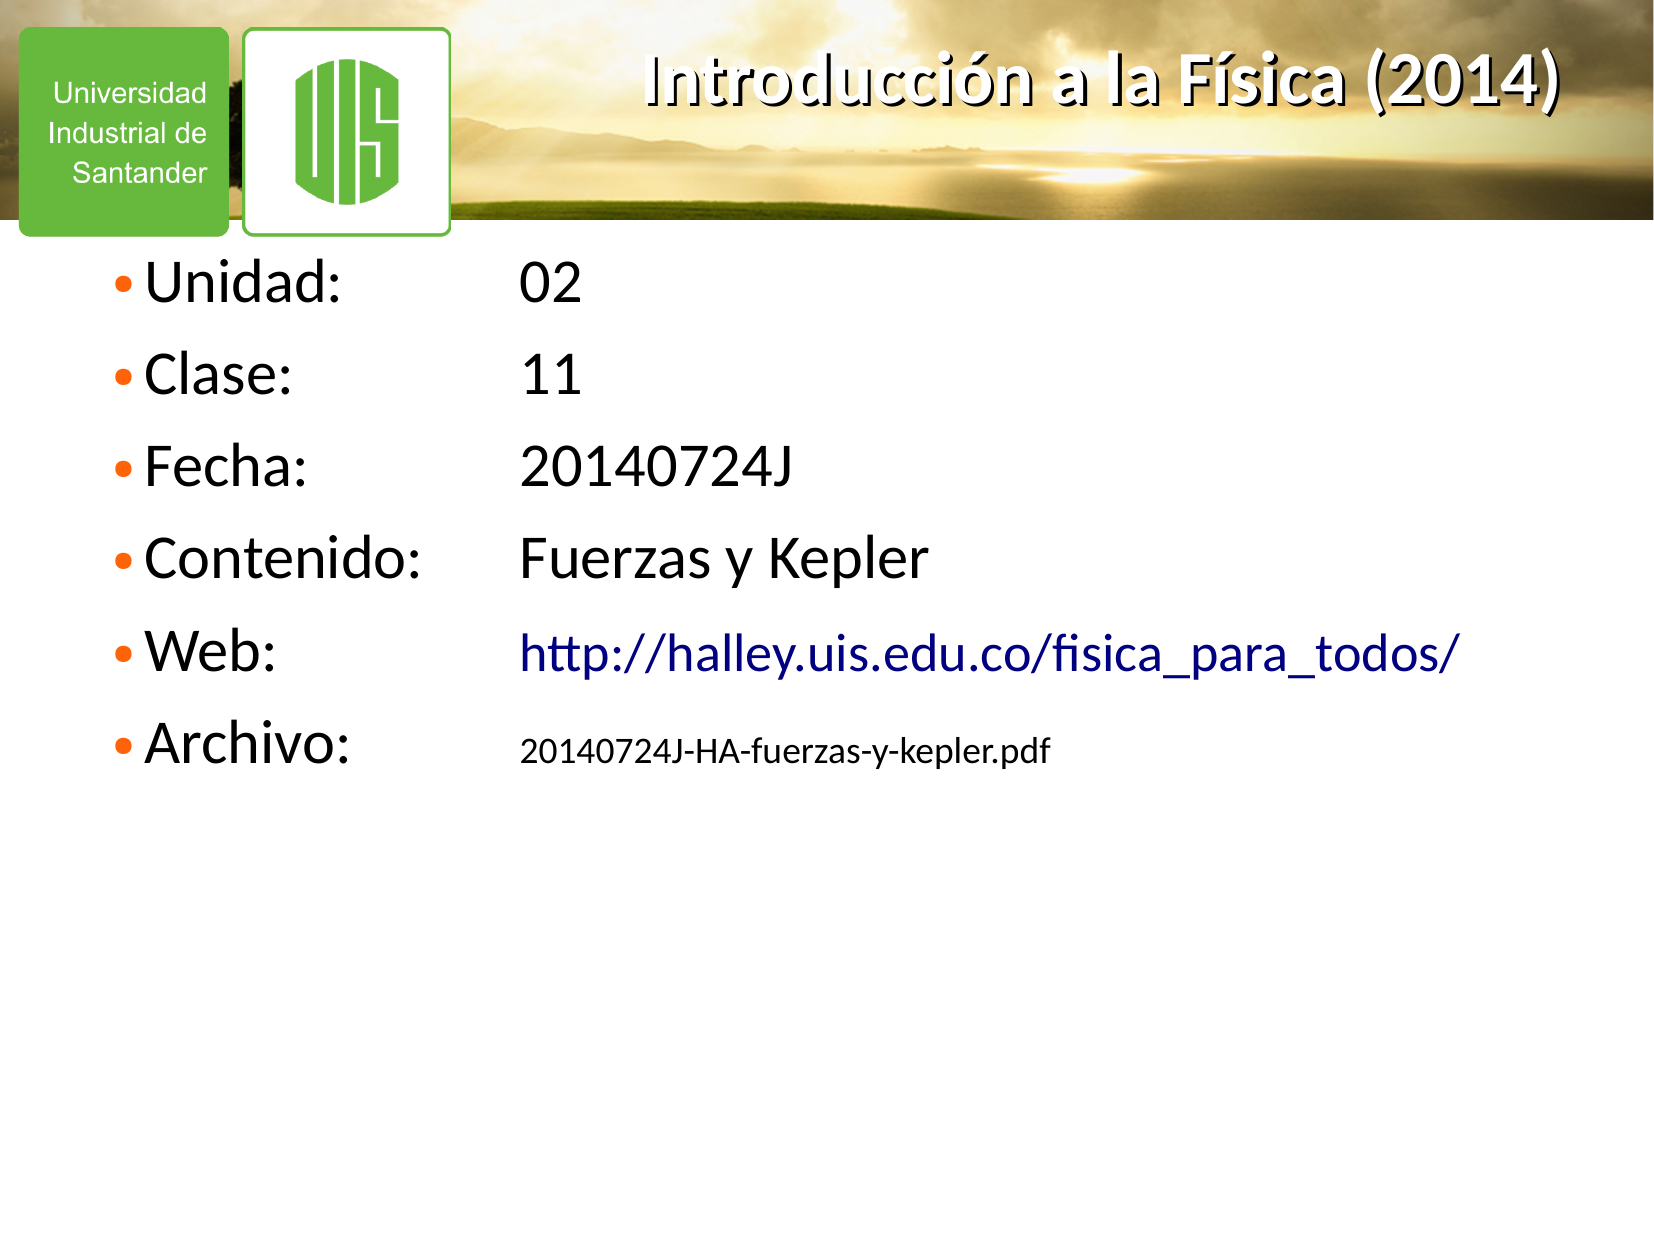

# Introducción a la Física (2014)
Unidad:			02
Clase:				11
Fecha:			20140724J
Contenido:		Fuerzas y Kepler
Web:				http://halley.uis.edu.co/fisica_para_todos/
Archivo:			20140724J-HA-fuerzas-y-kepler.pdf